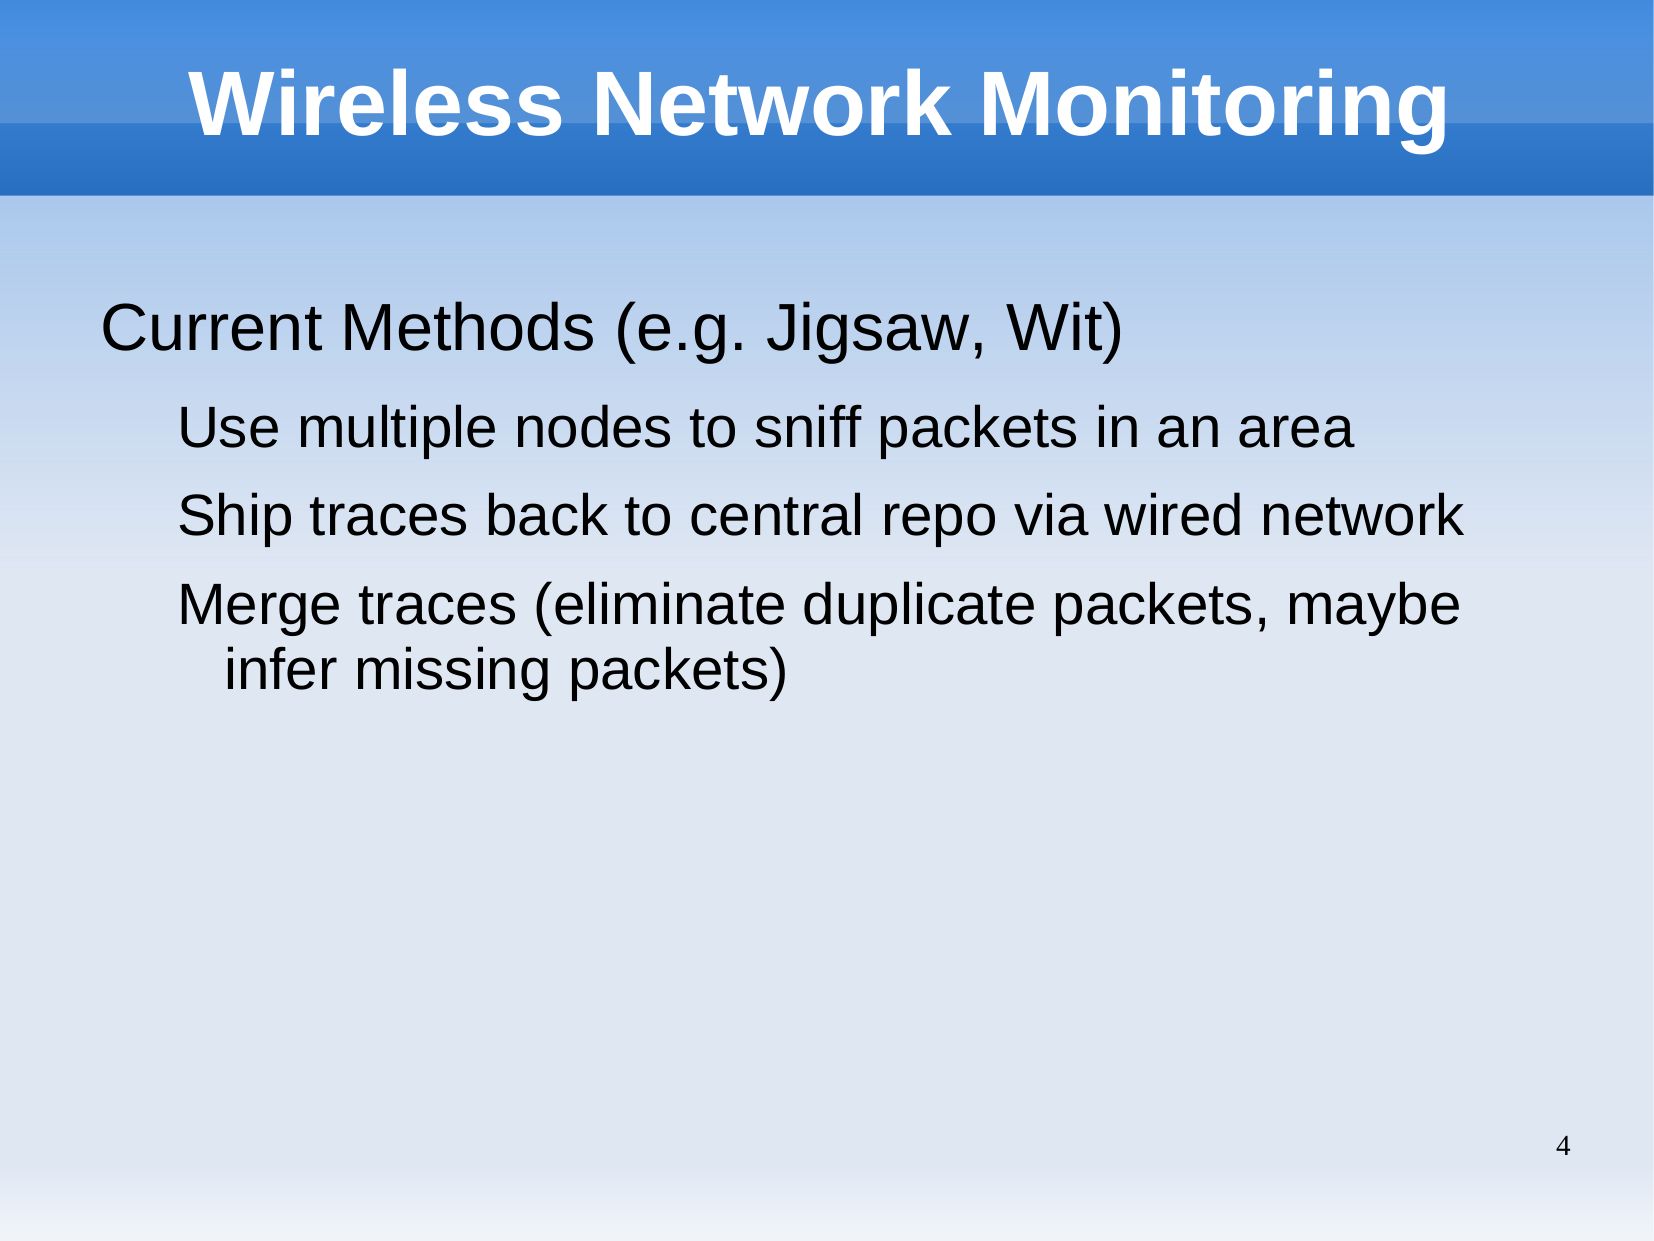

# Wireless Network Monitoring
Current Methods (e.g. Jigsaw, Wit)
Use multiple nodes to sniff packets in an area
Ship traces back to central repo via wired network
Merge traces (eliminate duplicate packets, maybe infer missing packets)
4